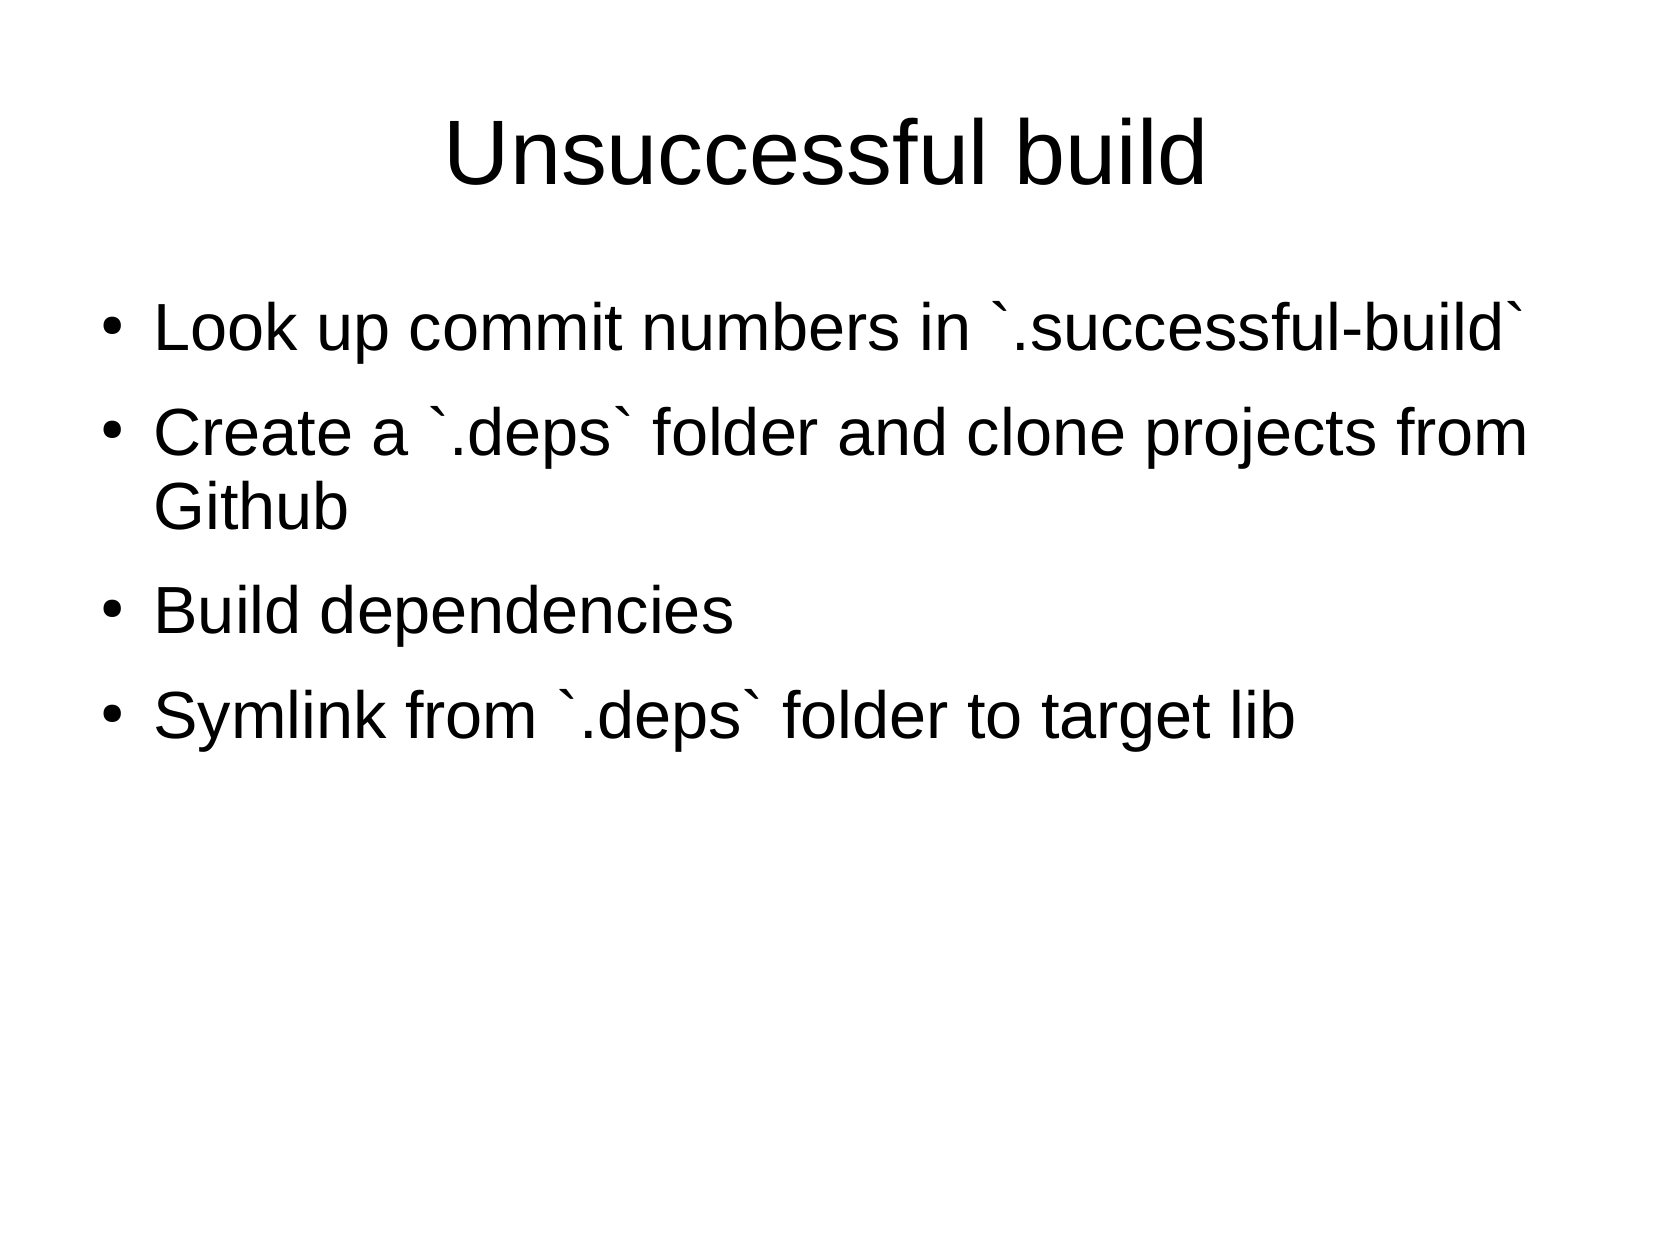

# Unsuccessful build
Look up commit numbers in `.successful-build`
Create a `.deps` folder and clone projects from Github
Build dependencies
Symlink from `.deps` folder to target lib